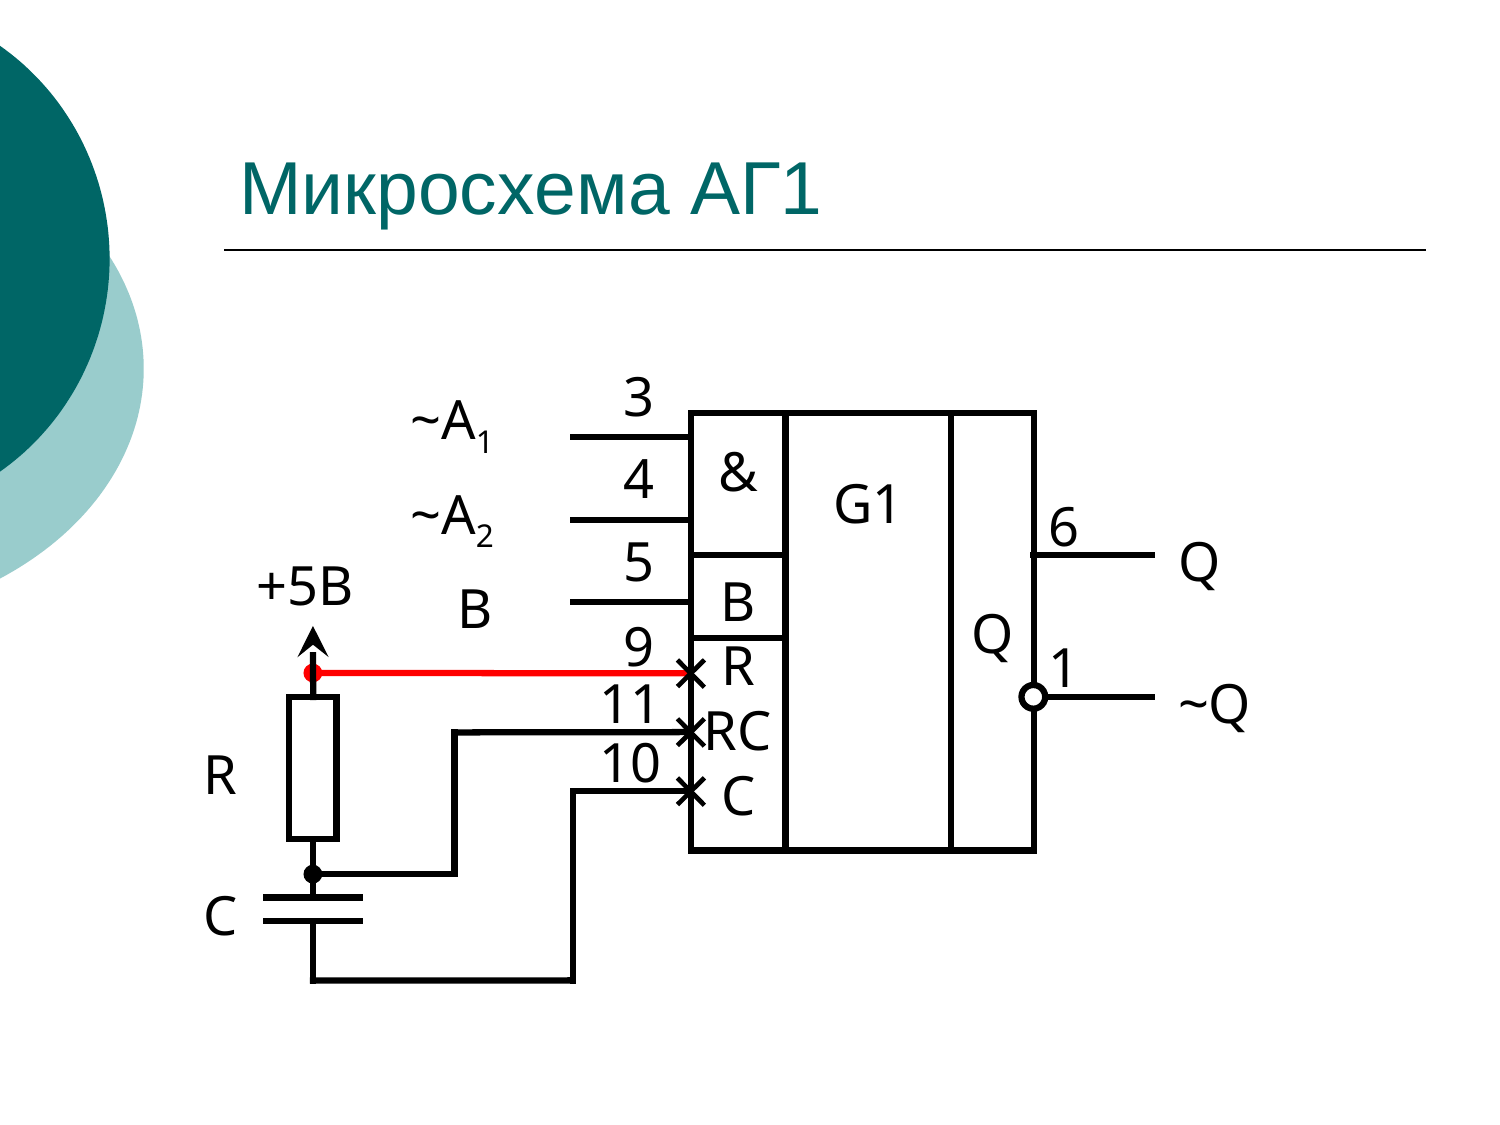

# Микросхема АГ1
3
~A1
&
B
R
RC
C
G1
Q
4
~A2
6
5
Q
+5В
B
9
1
11
~Q
10
R
С